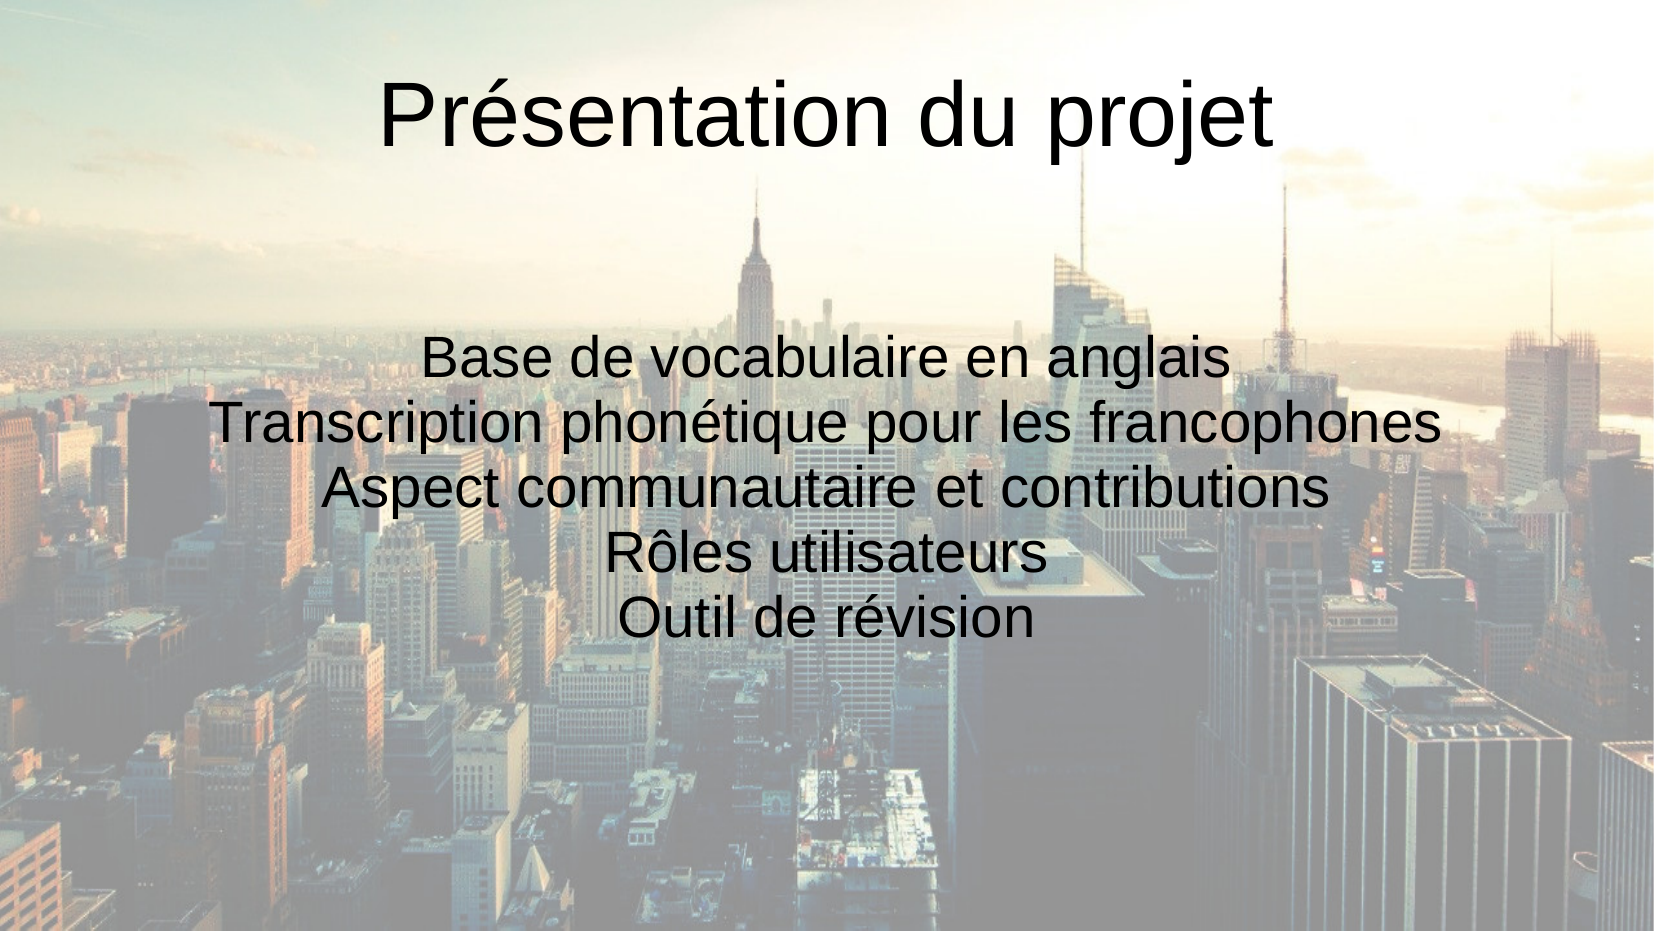

# Présentation du projet
Base de vocabulaire en anglais
Transcription phonétique pour les francophones
Aspect communautaire et contributions
Rôles utilisateurs
Outil de révision